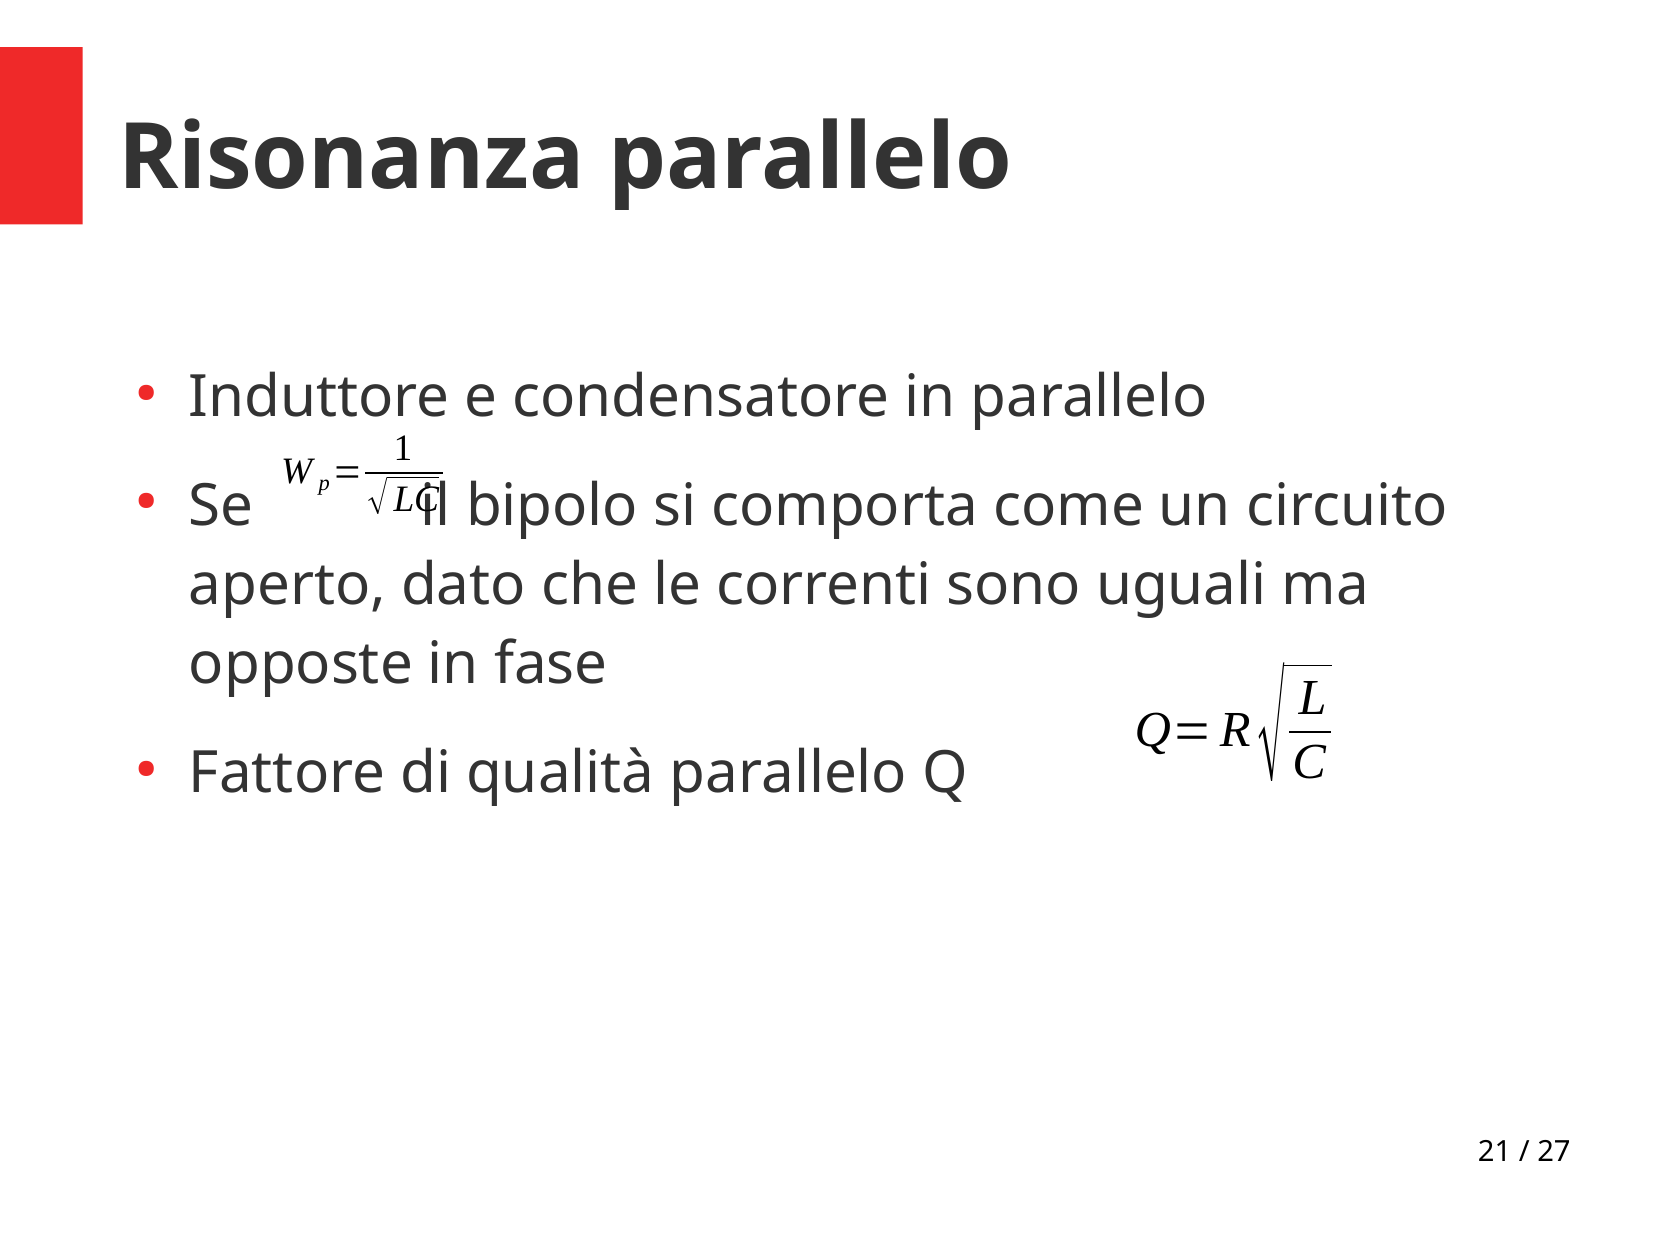

# Risonanza parallelo
Induttore e condensatore in parallelo
Se il bipolo si comporta come un circuito aperto, dato che le correnti sono uguali ma opposte in fase
Fattore di qualità parallelo Q
21